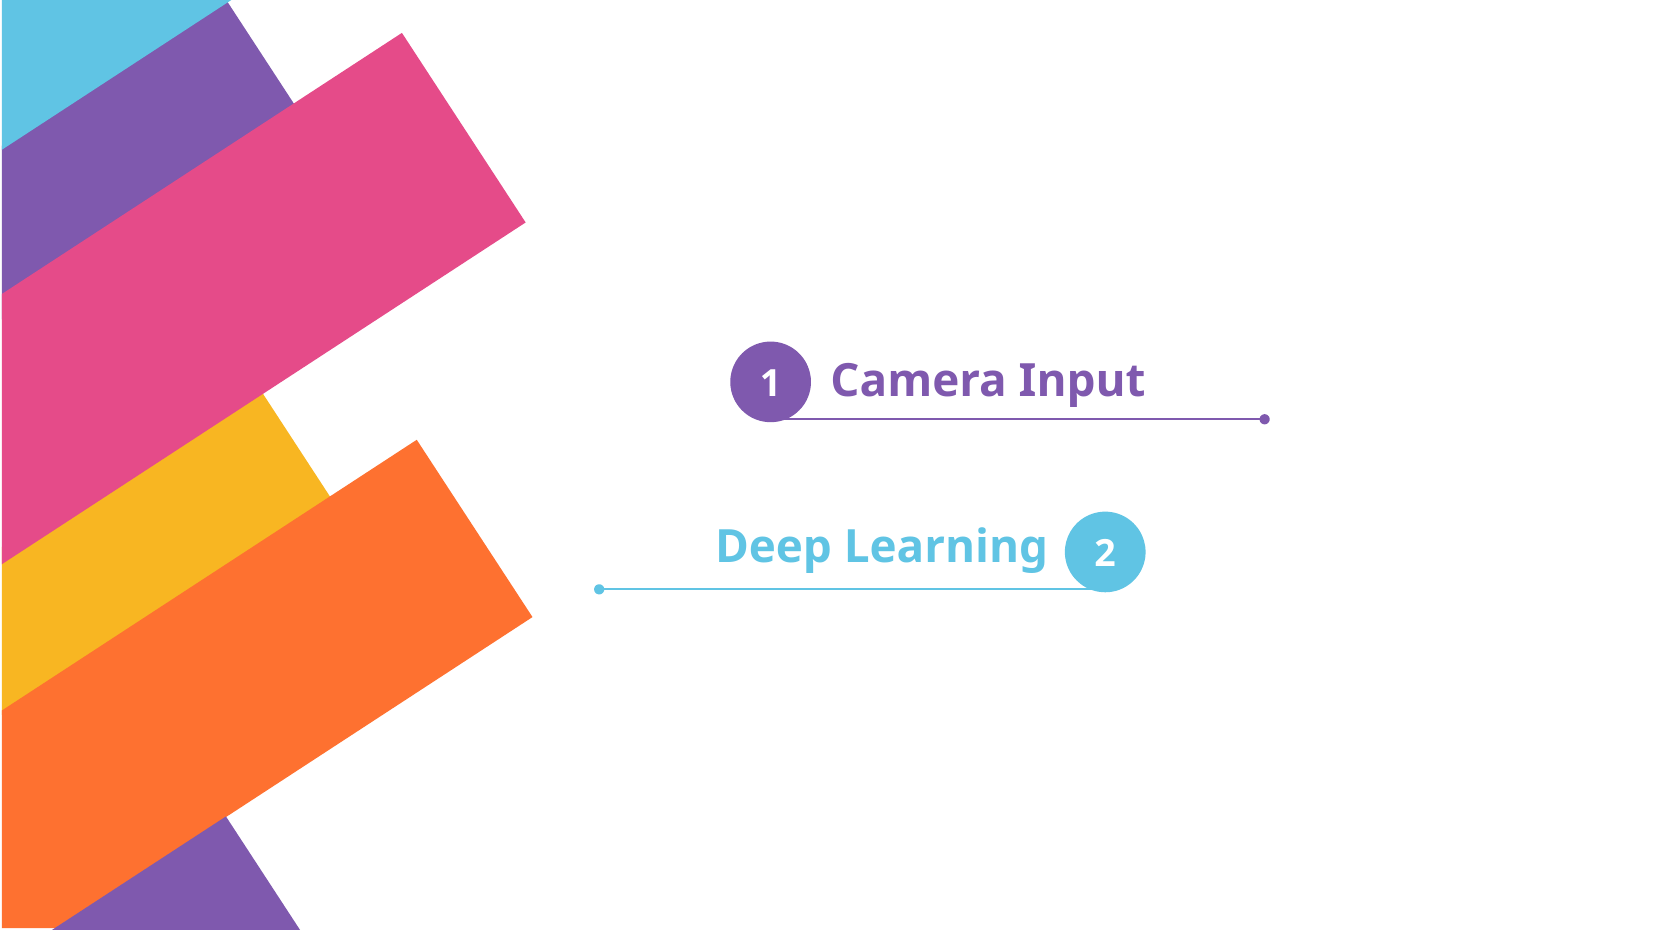

# Camera Input
1
Deep Learning
2